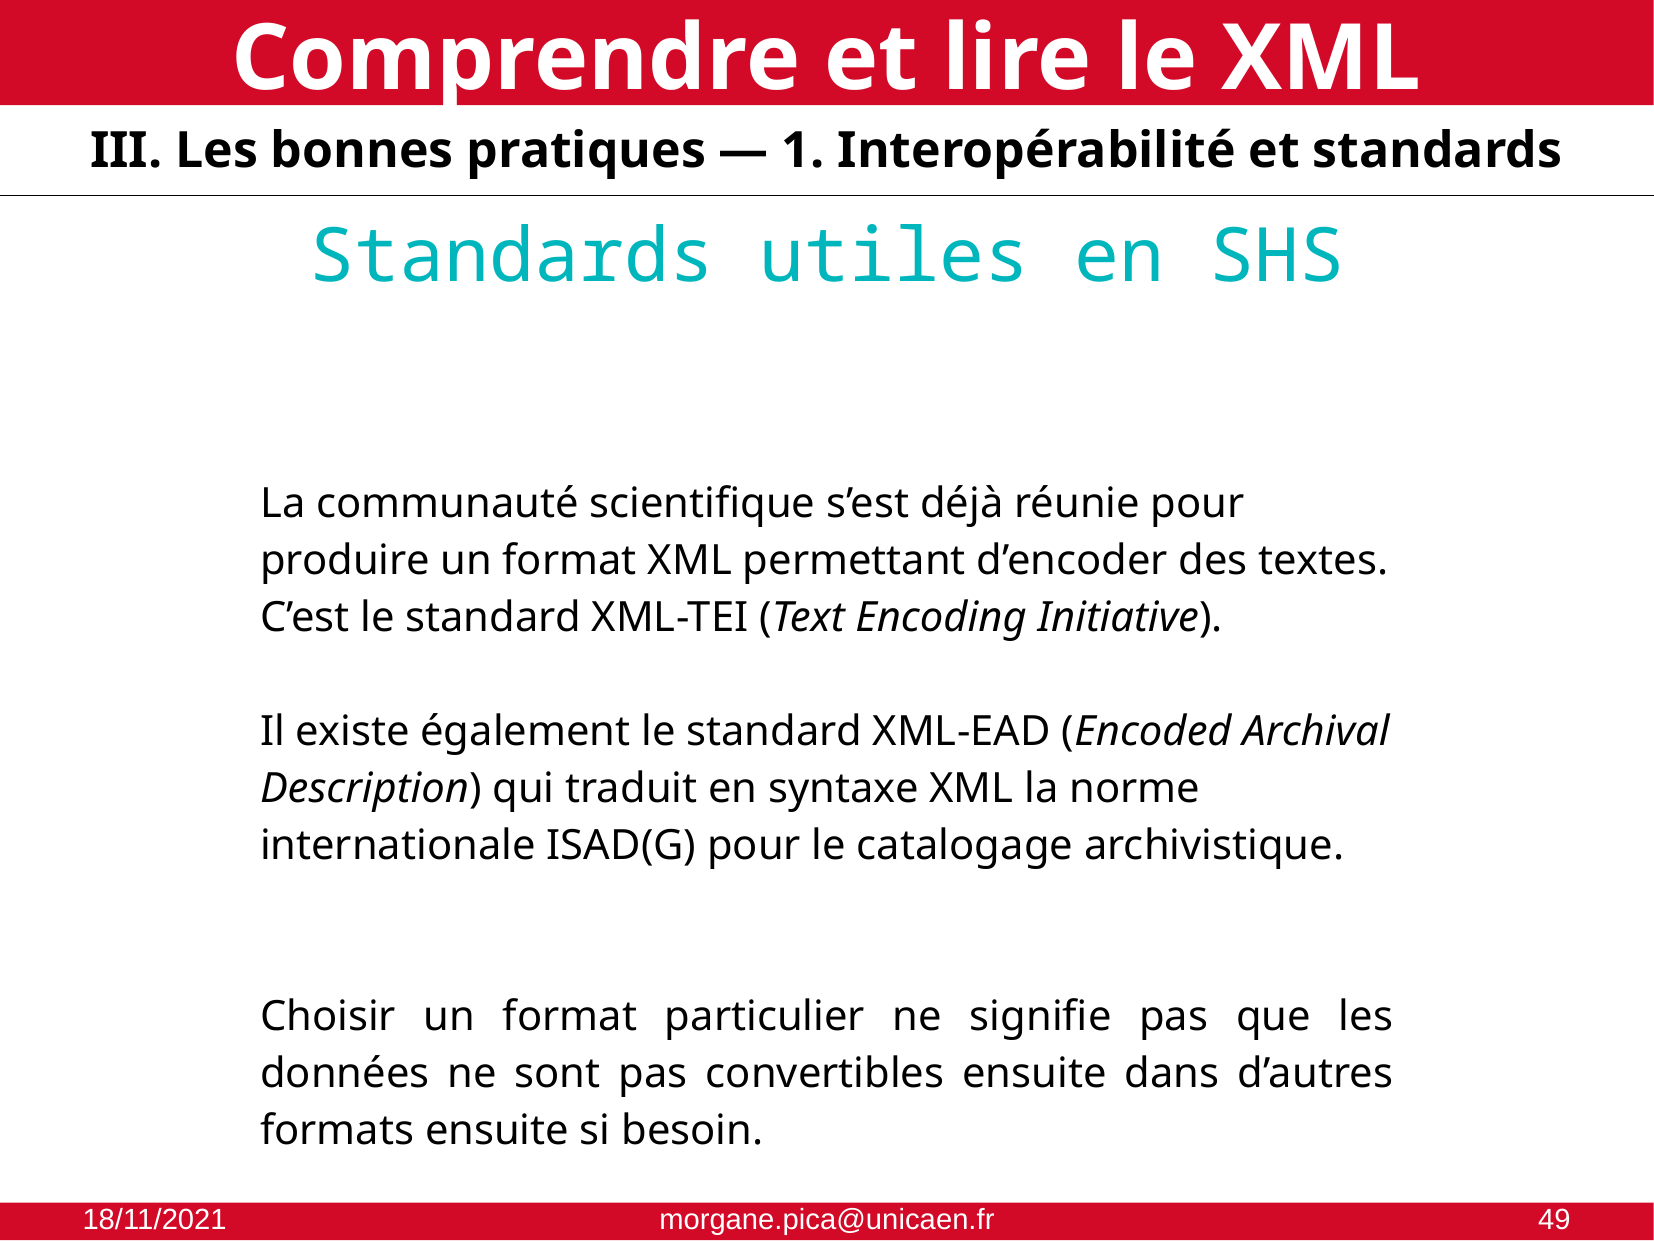

# Comprendre et lire le XML
III. Les bonnes pratiques — 1. Interopérabilité et standards
Standards utiles en SHS
La communauté scientifique s’est déjà réunie pour produire un format XML permettant d’encoder des textes. C’est le standard XML-TEI (Text Encoding Initiative).
Il existe également le standard XML-EAD (Encoded Archival Description) qui traduit en syntaxe XML la norme internationale ISAD(G) pour le catalogage archivistique.
Choisir un format particulier ne signifie pas que les données ne sont pas convertibles ensuite dans d’autres formats ensuite si besoin.
18/11/2021
morgane.pica@unicaen.fr
49